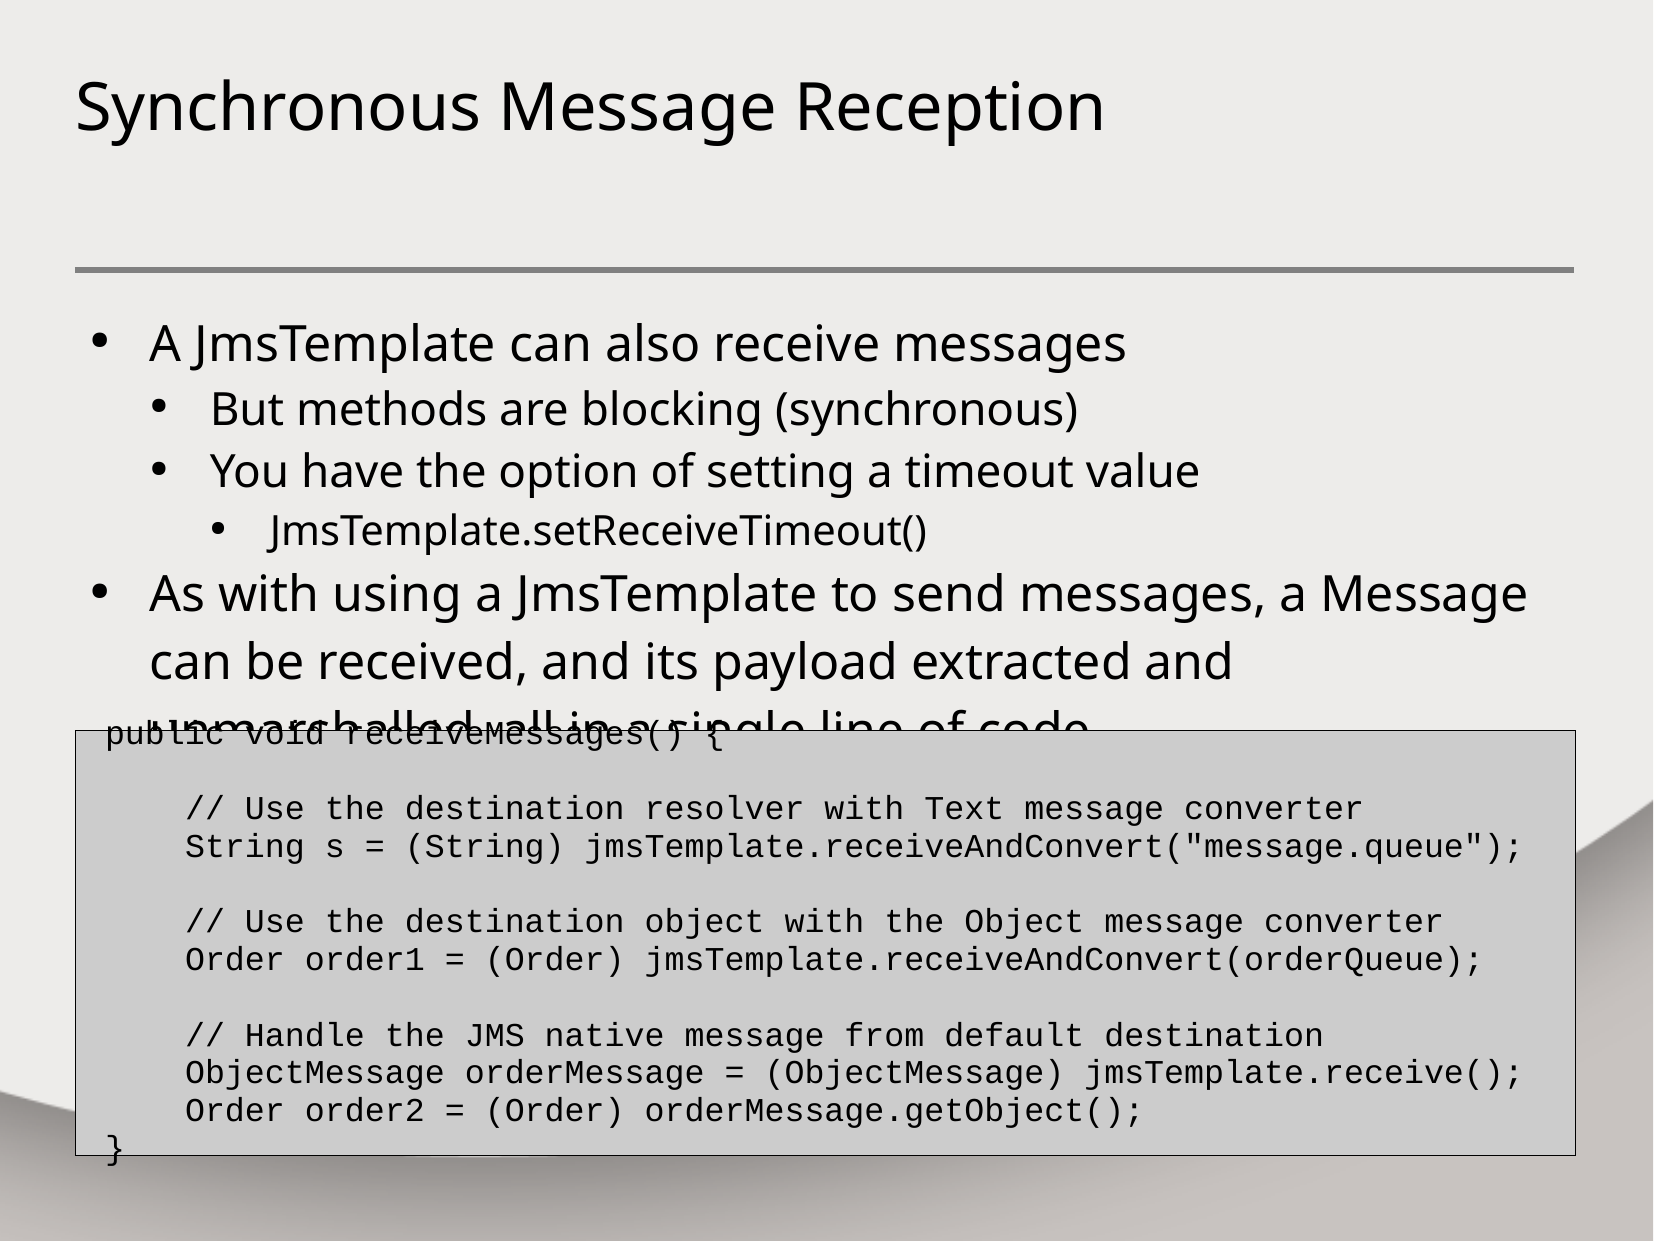

# Synchronous Message Reception
A JmsTemplate can also receive messages
But methods are blocking (synchronous)
You have the option of setting a timeout value
JmsTemplate.setReceiveTimeout()
As with using a JmsTemplate to send messages, a Message can be received, and its payload extracted and unmarshalled, all in a single line of code
public void receiveMessages() {
 // Use the destination resolver with Text message converter
 String s = (String) jmsTemplate.receiveAndConvert("message.queue");
 // Use the destination object with the Object message converter
 Order order1 = (Order) jmsTemplate.receiveAndConvert(orderQueue);
 // Handle the JMS native message from default destination
 ObjectMessage orderMessage = (ObjectMessage) jmsTemplate.receive();
 Order order2 = (Order) orderMessage.getObject();
}